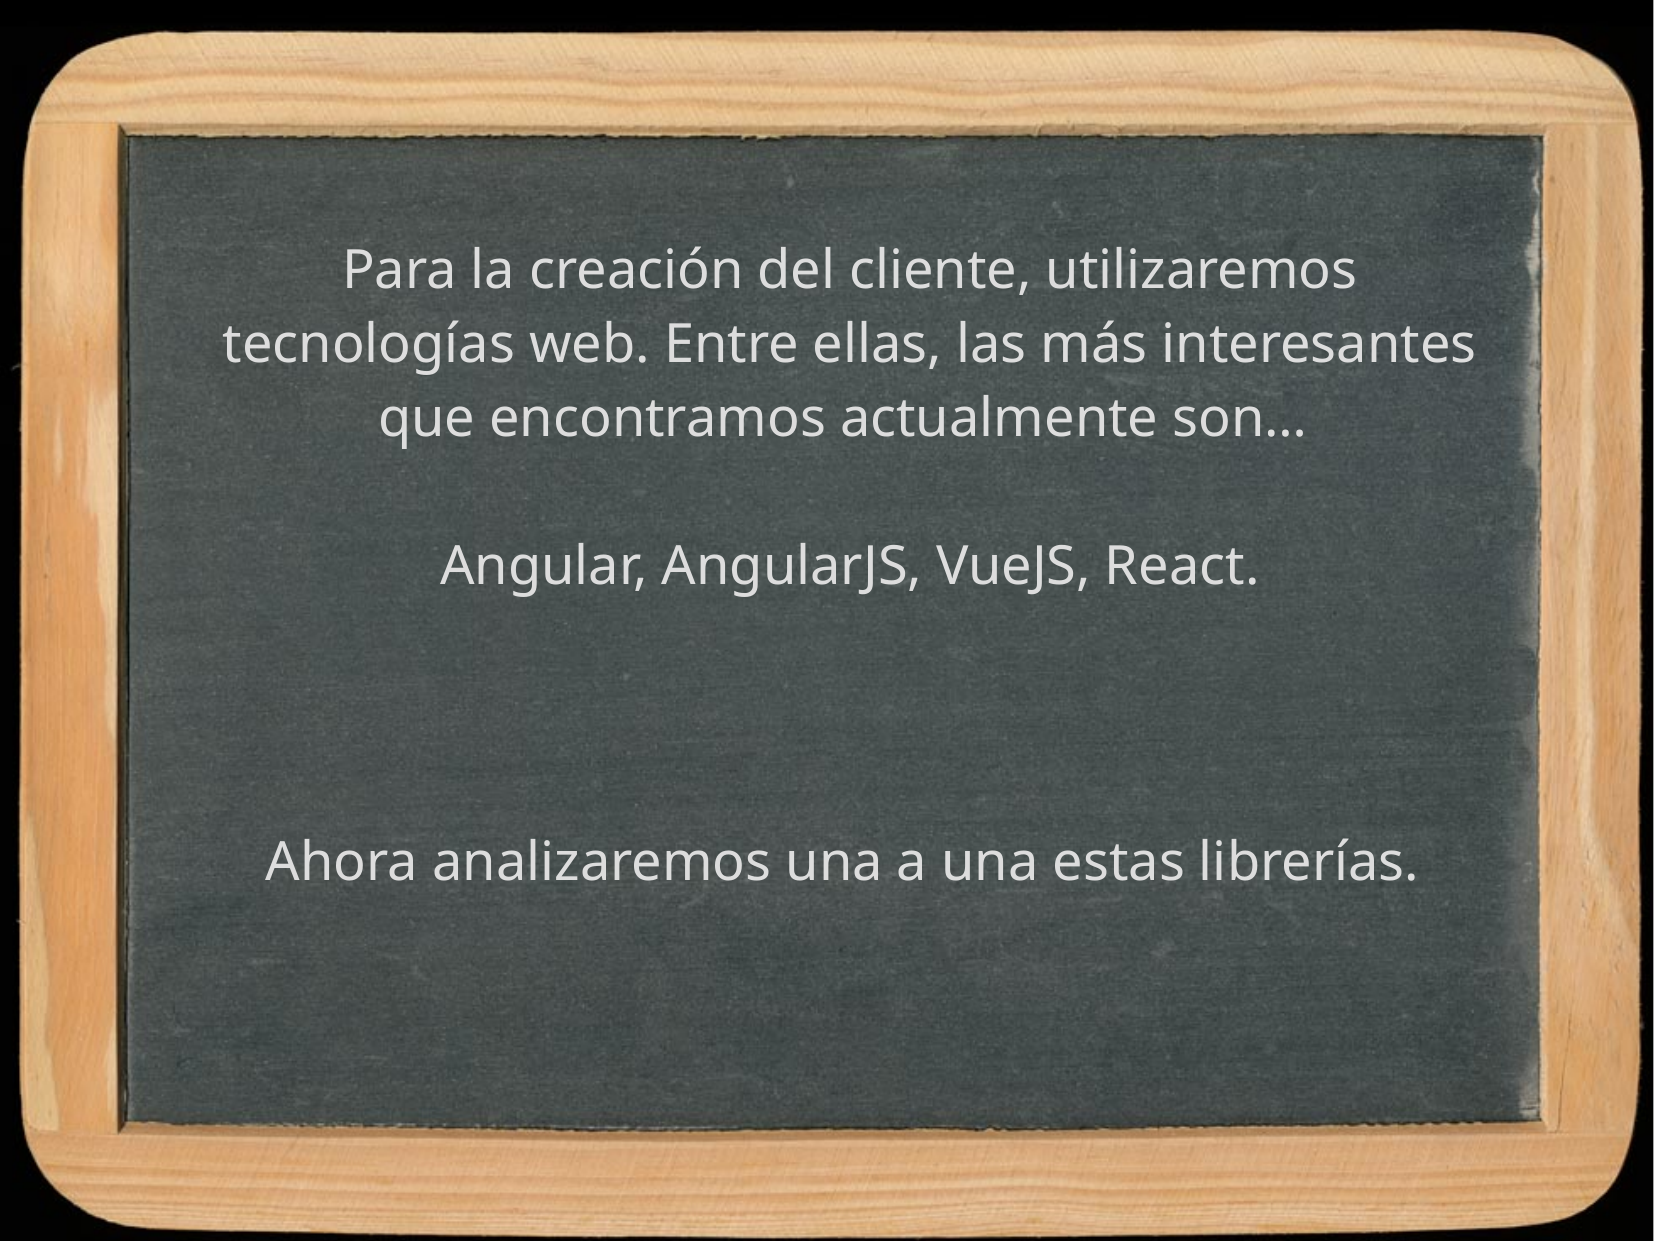

Para la creación del cliente, utilizaremos tecnologías web. Entre ellas, las más interesantes que encontramos actualmente son…
Angular, AngularJS, VueJS, React.
Ahora analizaremos una a una estas librerías.